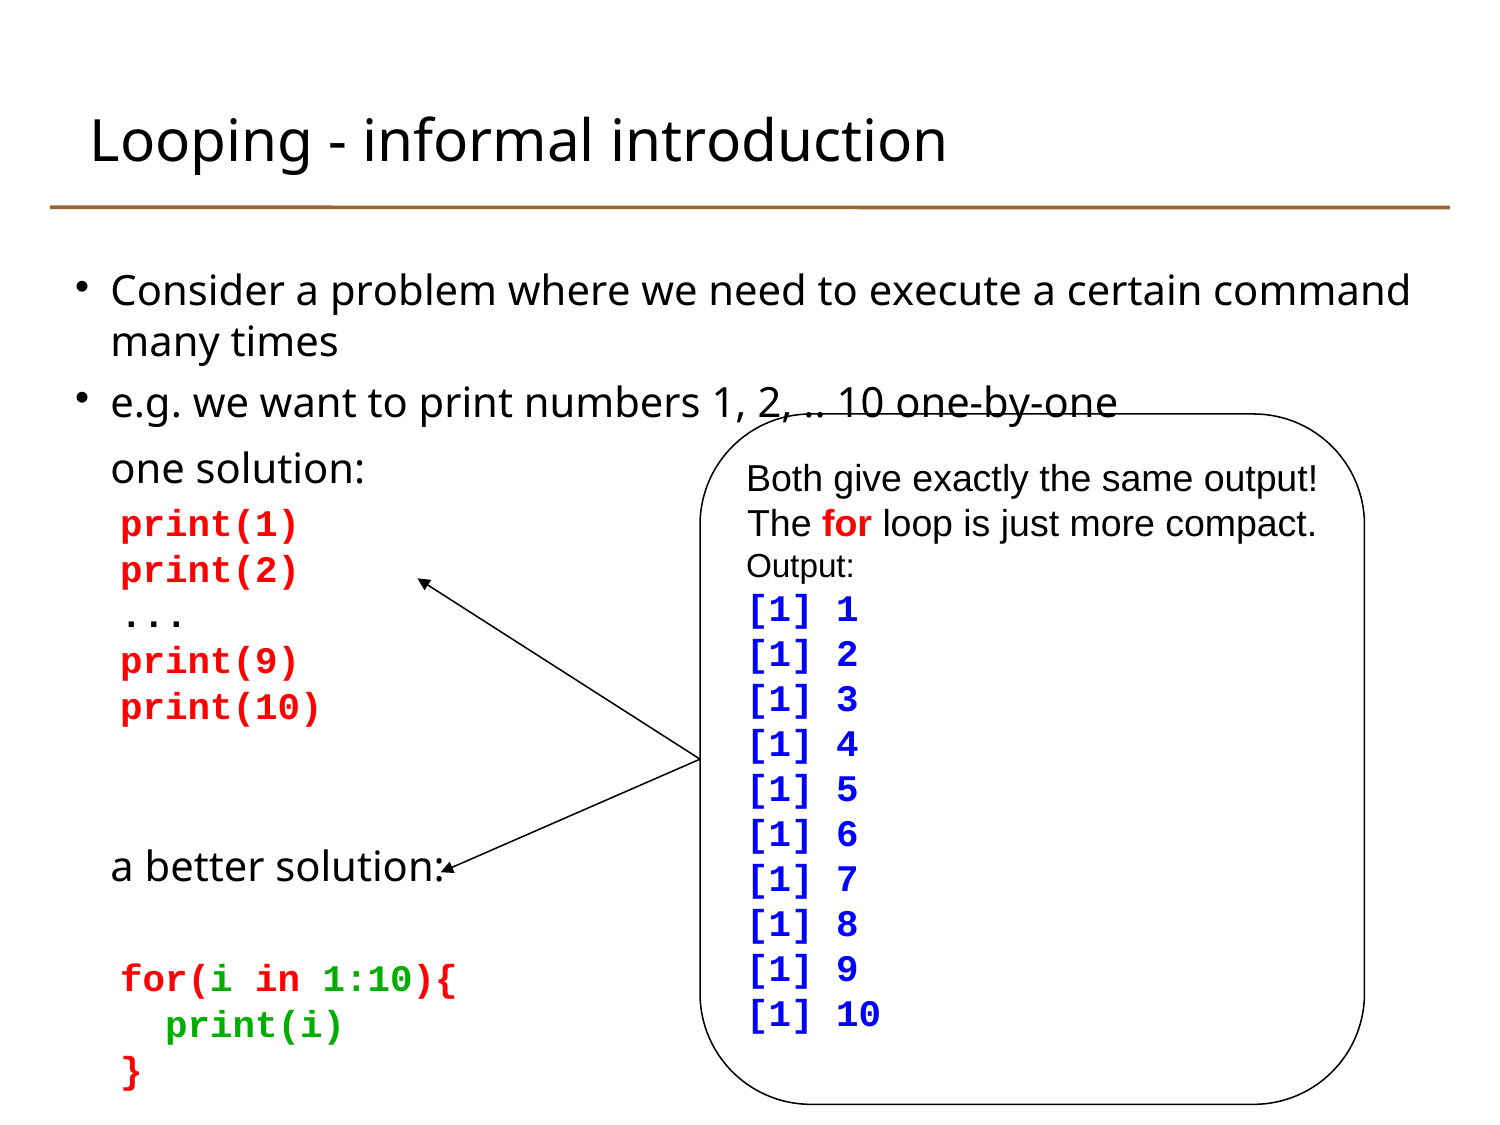

# Looping - informal introduction
Consider a problem where we need to execute a certain command many times
e.g. we want to print numbers 1, 2, .. 10 one-by-one
one solution:
 print(1)
 print(2)
 ...
 print(9)
 print(10)
a better solution:
 for(i in 1:10){
 print(i)
 }
Both give exactly the same output!
The for loop is just more compact.
Output:
[1] 1
[1] 2
[1] 3
[1] 4
[1] 5
[1] 6
[1] 7
[1] 8
[1] 9
[1] 10